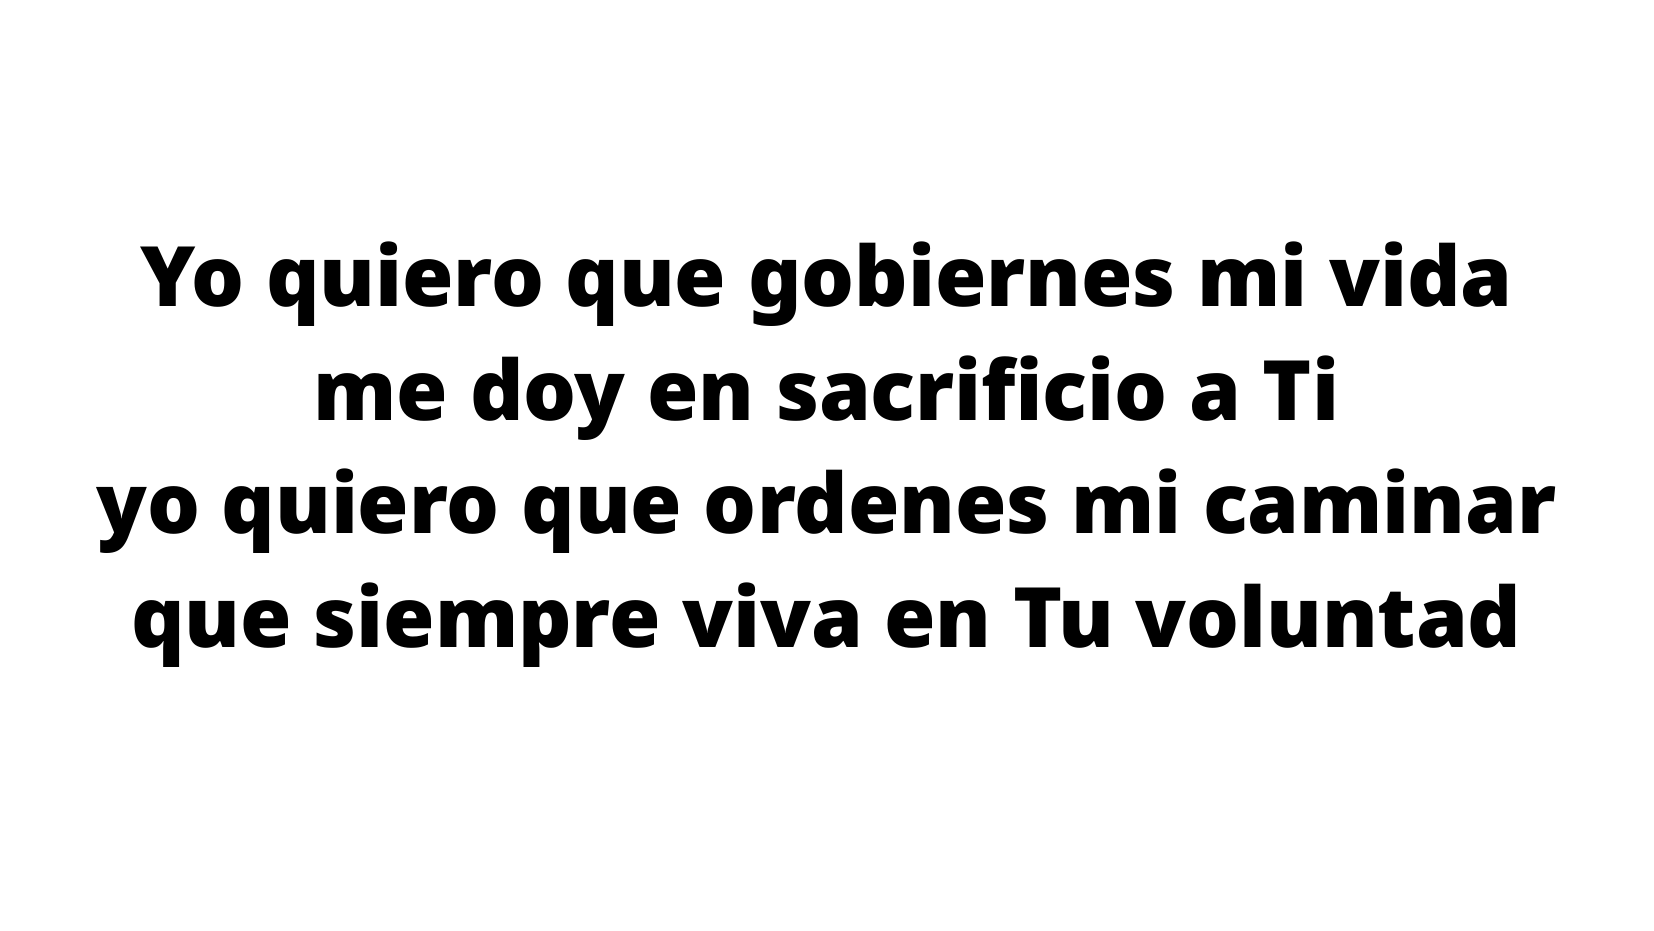

#
Yo quiero que gobiernes mi vida
me doy en sacrificio a Ti
yo quiero que ordenes mi caminar
que siempre viva en Tu voluntad